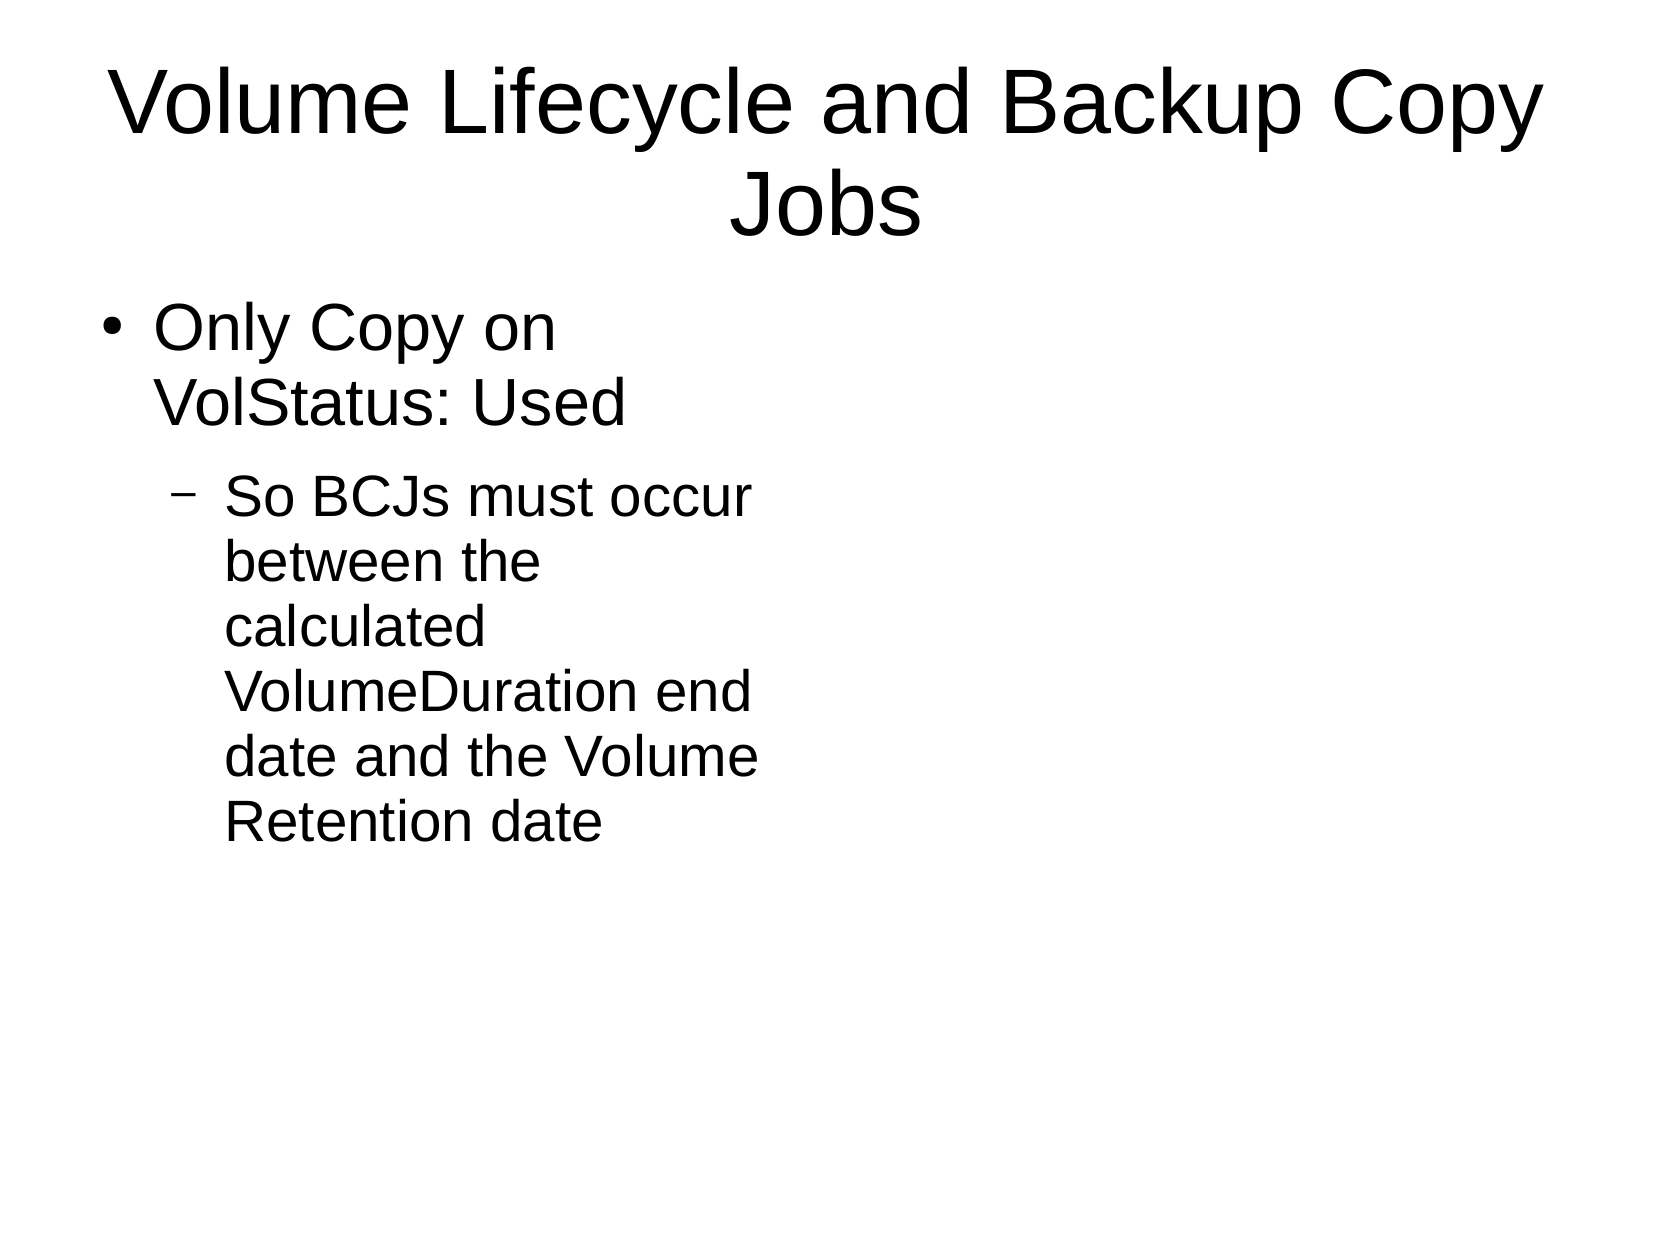

# Volume Lifecycle and Backup Copy Jobs
Only Copy on VolStatus: Used
So BCJs must occur between the calculated VolumeDuration end date and the Volume Retention date